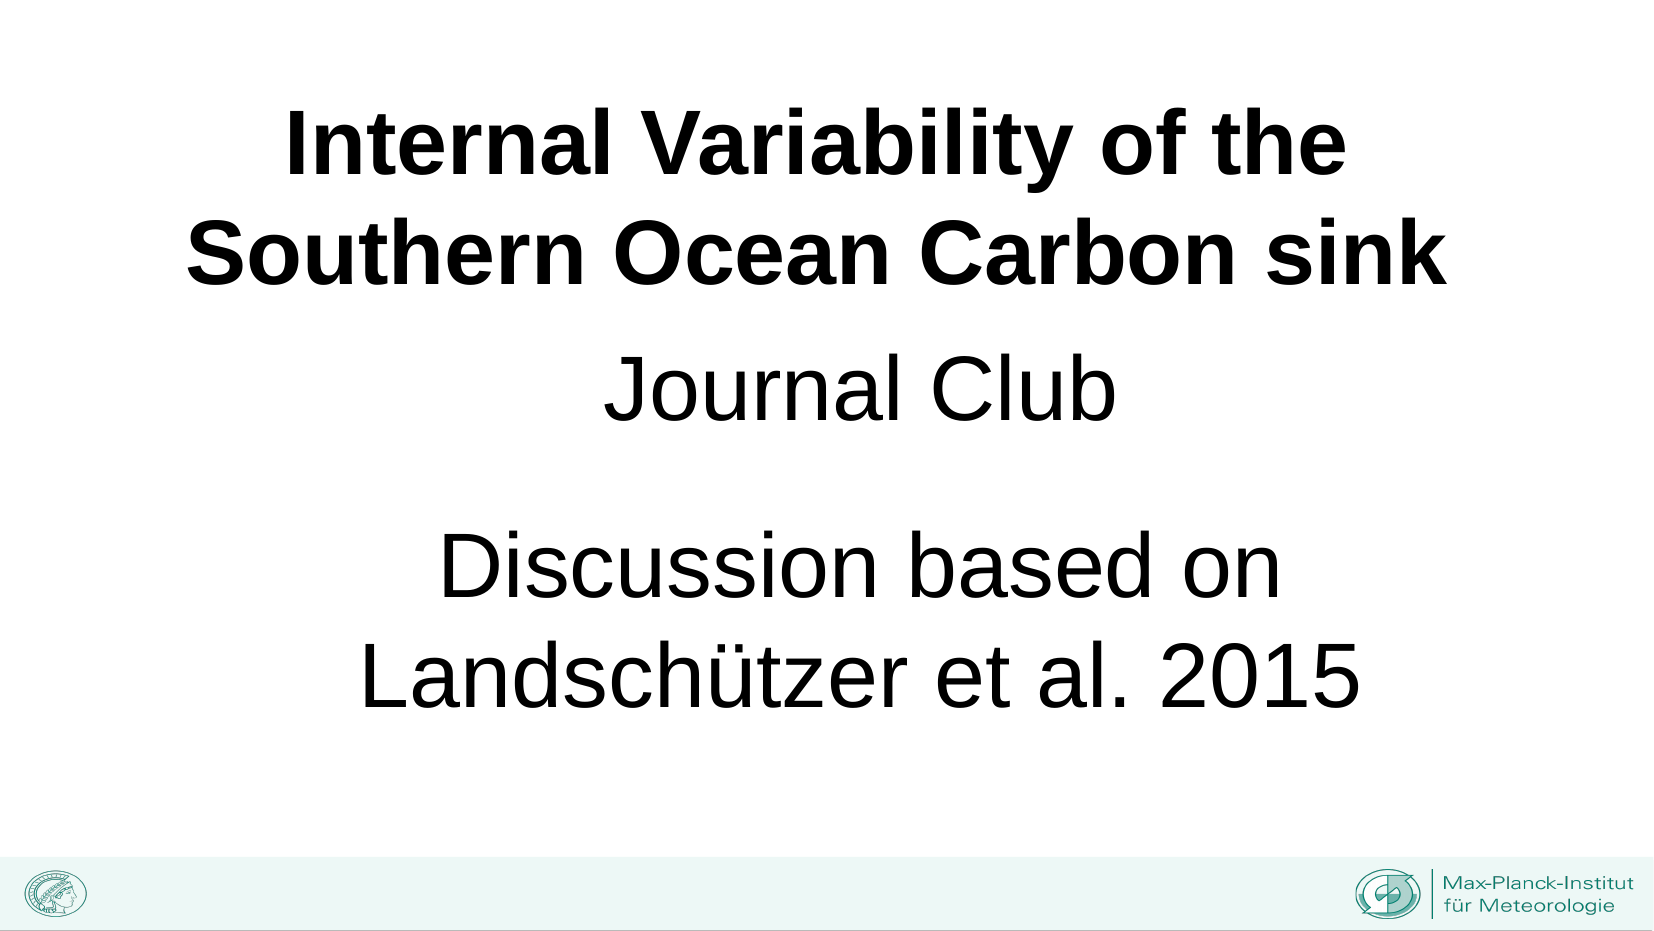

# Internal Variability of the Southern Ocean Carbon sink
Journal Club
Discussion based on Landschützer et al. 2015